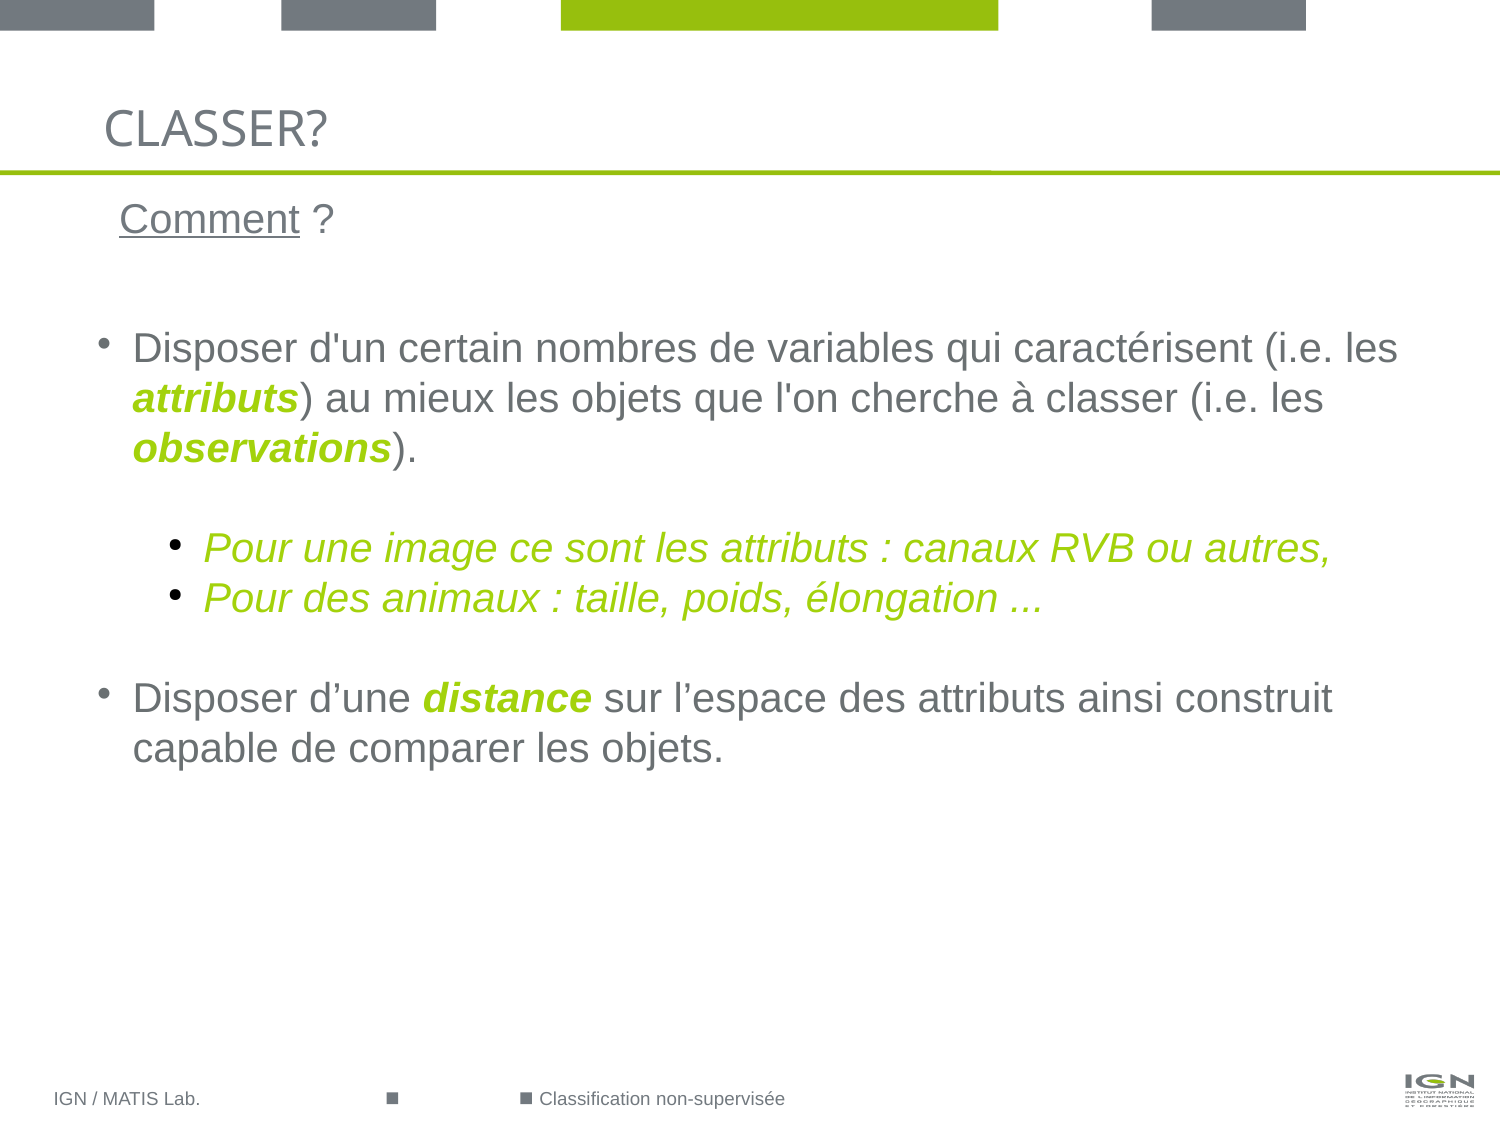

CLASSER?
Comment ?
Disposer d'un certain nombres de variables qui caractérisent (i.e. les attributs) au mieux les objets que l'on cherche à classer (i.e. les observations).
Pour une image ce sont les attributs : canaux RVB ou autres,
Pour des animaux : taille, poids, élongation ...
Disposer d’une distance sur l’espace des attributs ainsi construit capable de comparer les objets.
IGN / MATIS Lab.
Classification non-supervisée